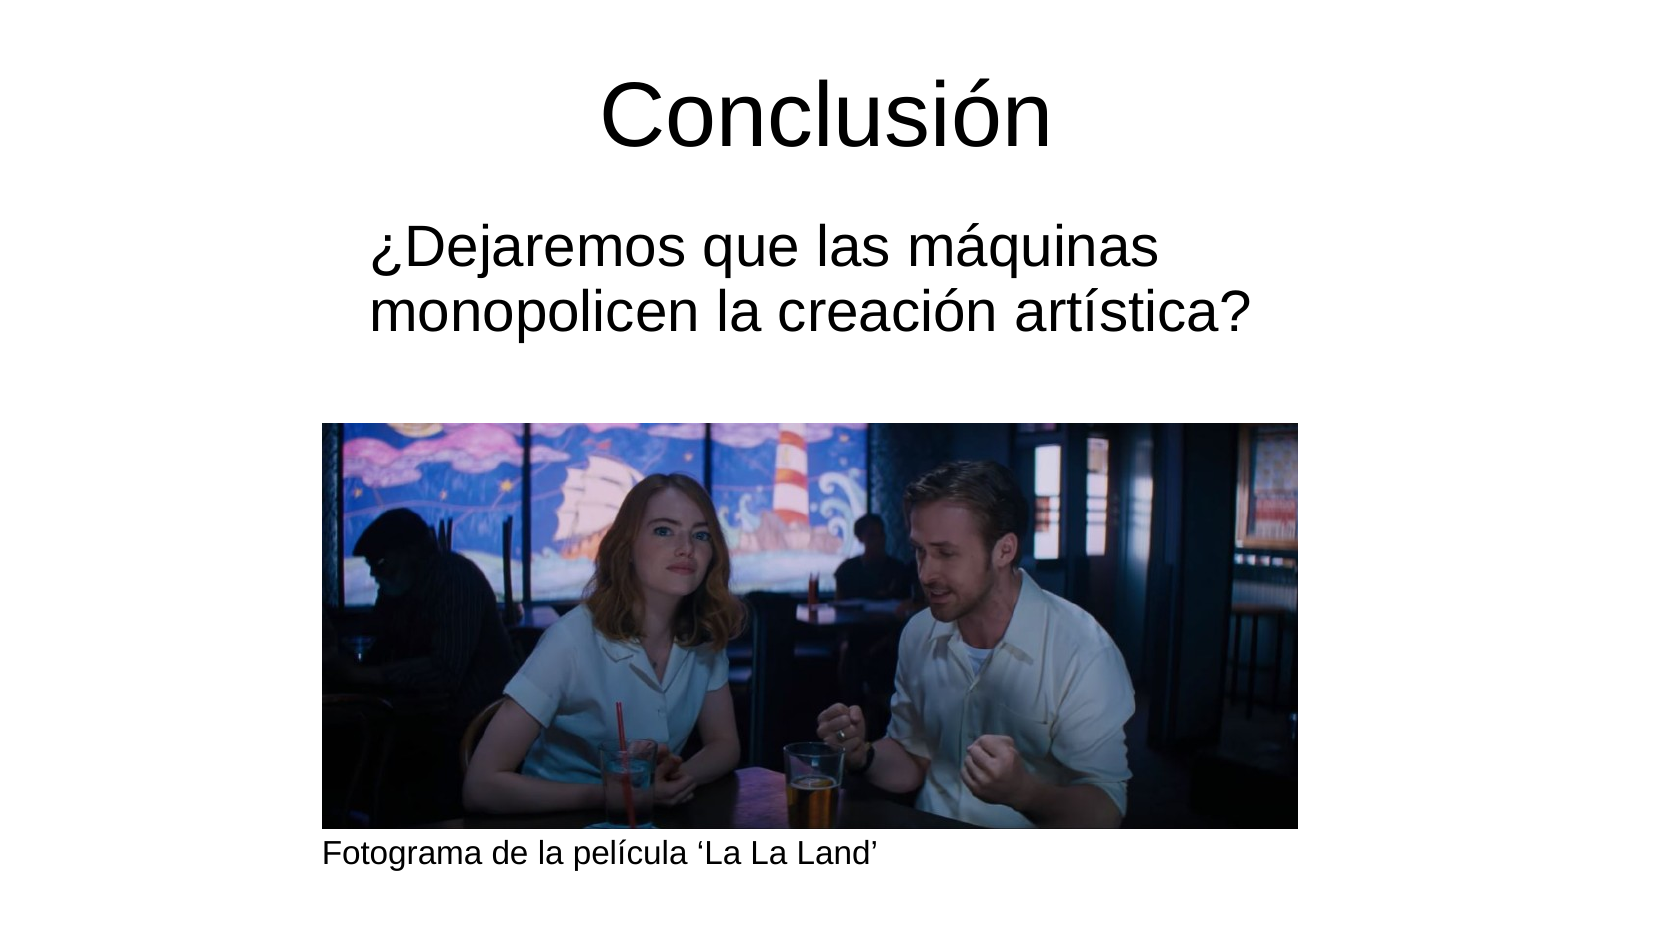

# Conclusión
¿Dejaremos que las máquinas monopolicen la creación artística?
Fotograma de la película ‘La La Land’